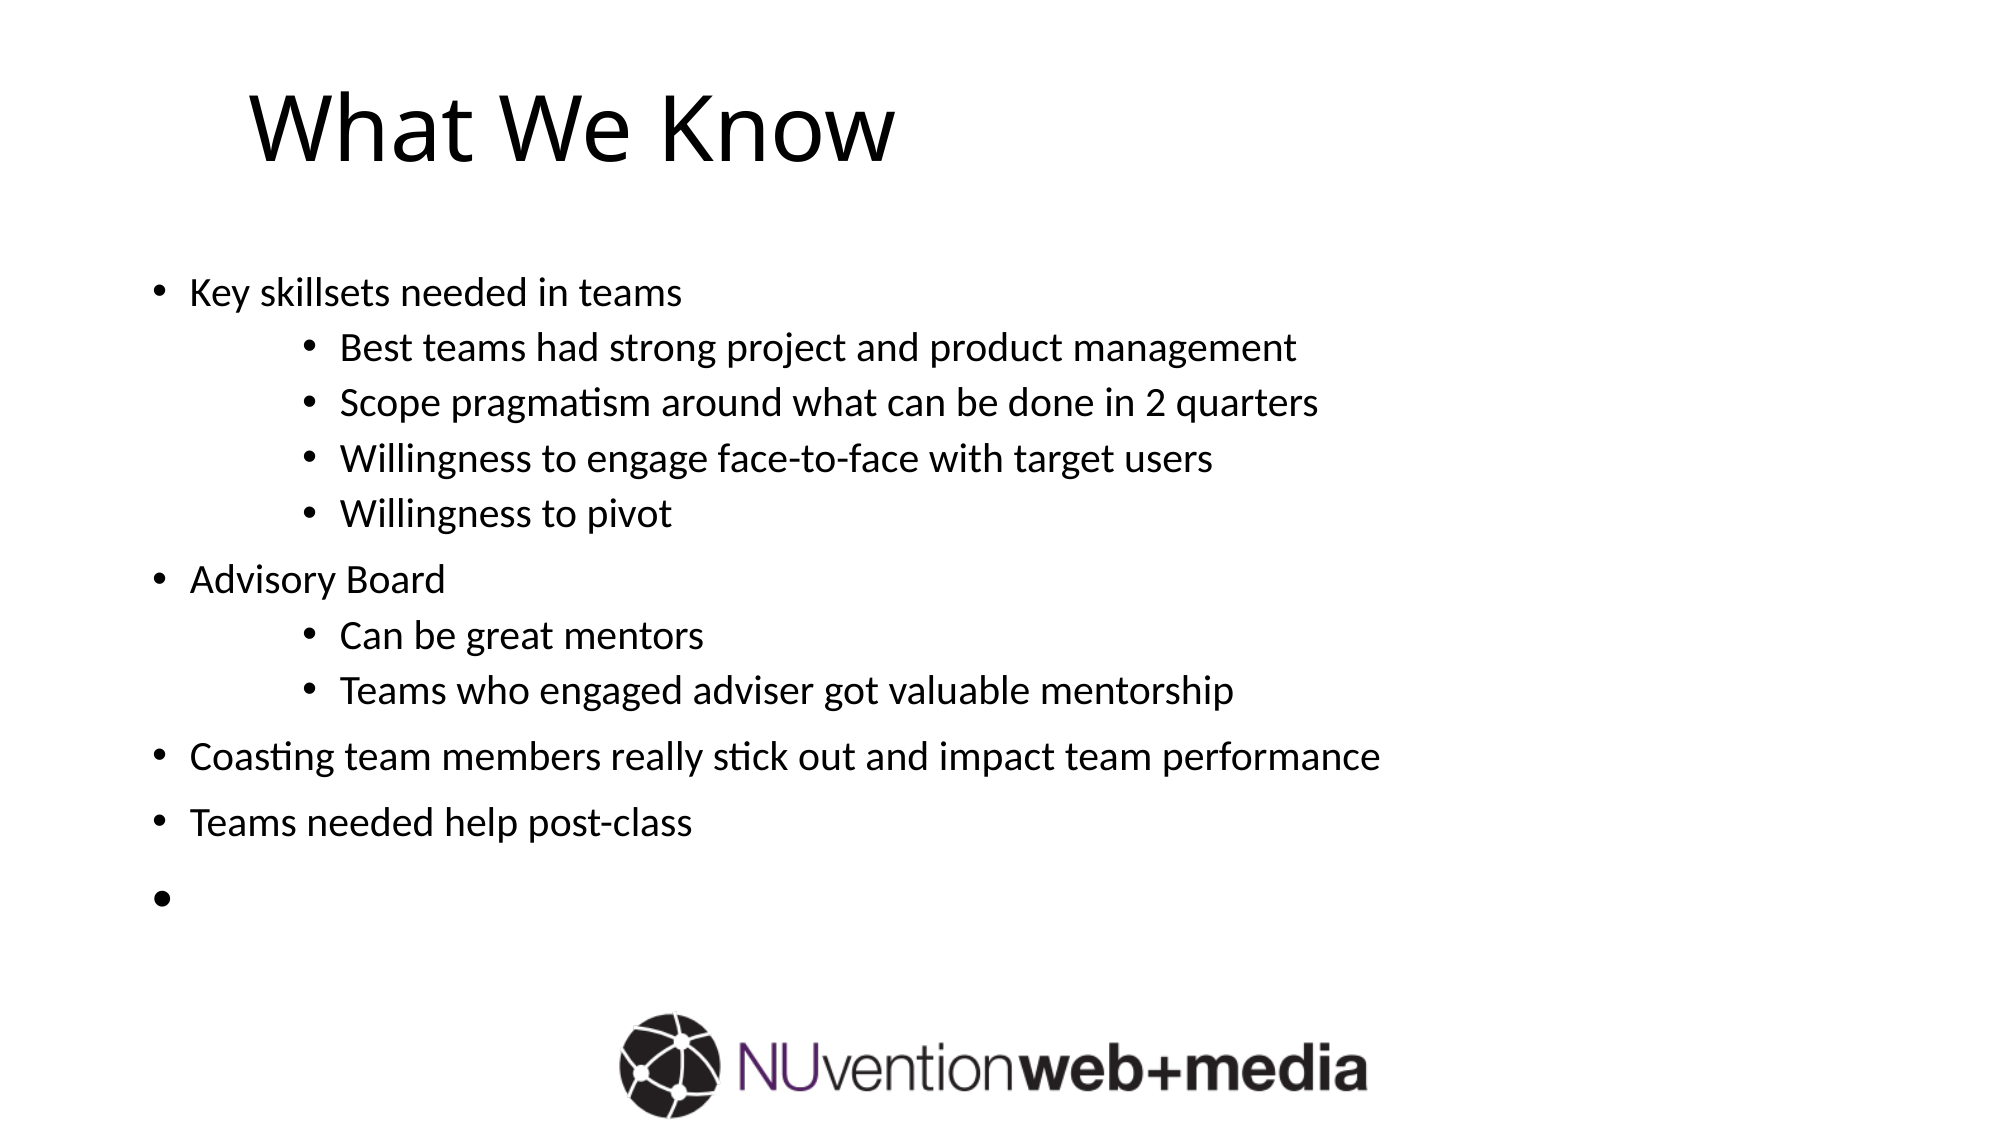

# What We Know
Key skillsets needed in teams
Best teams had strong project and product management
Scope pragmatism around what can be done in 2 quarters
Willingness to engage face-to-face with target users
Willingness to pivot
Advisory Board
Can be great mentors
Teams who engaged adviser got valuable mentorship
Coasting team members really stick out and impact team performance
Teams needed help post-class